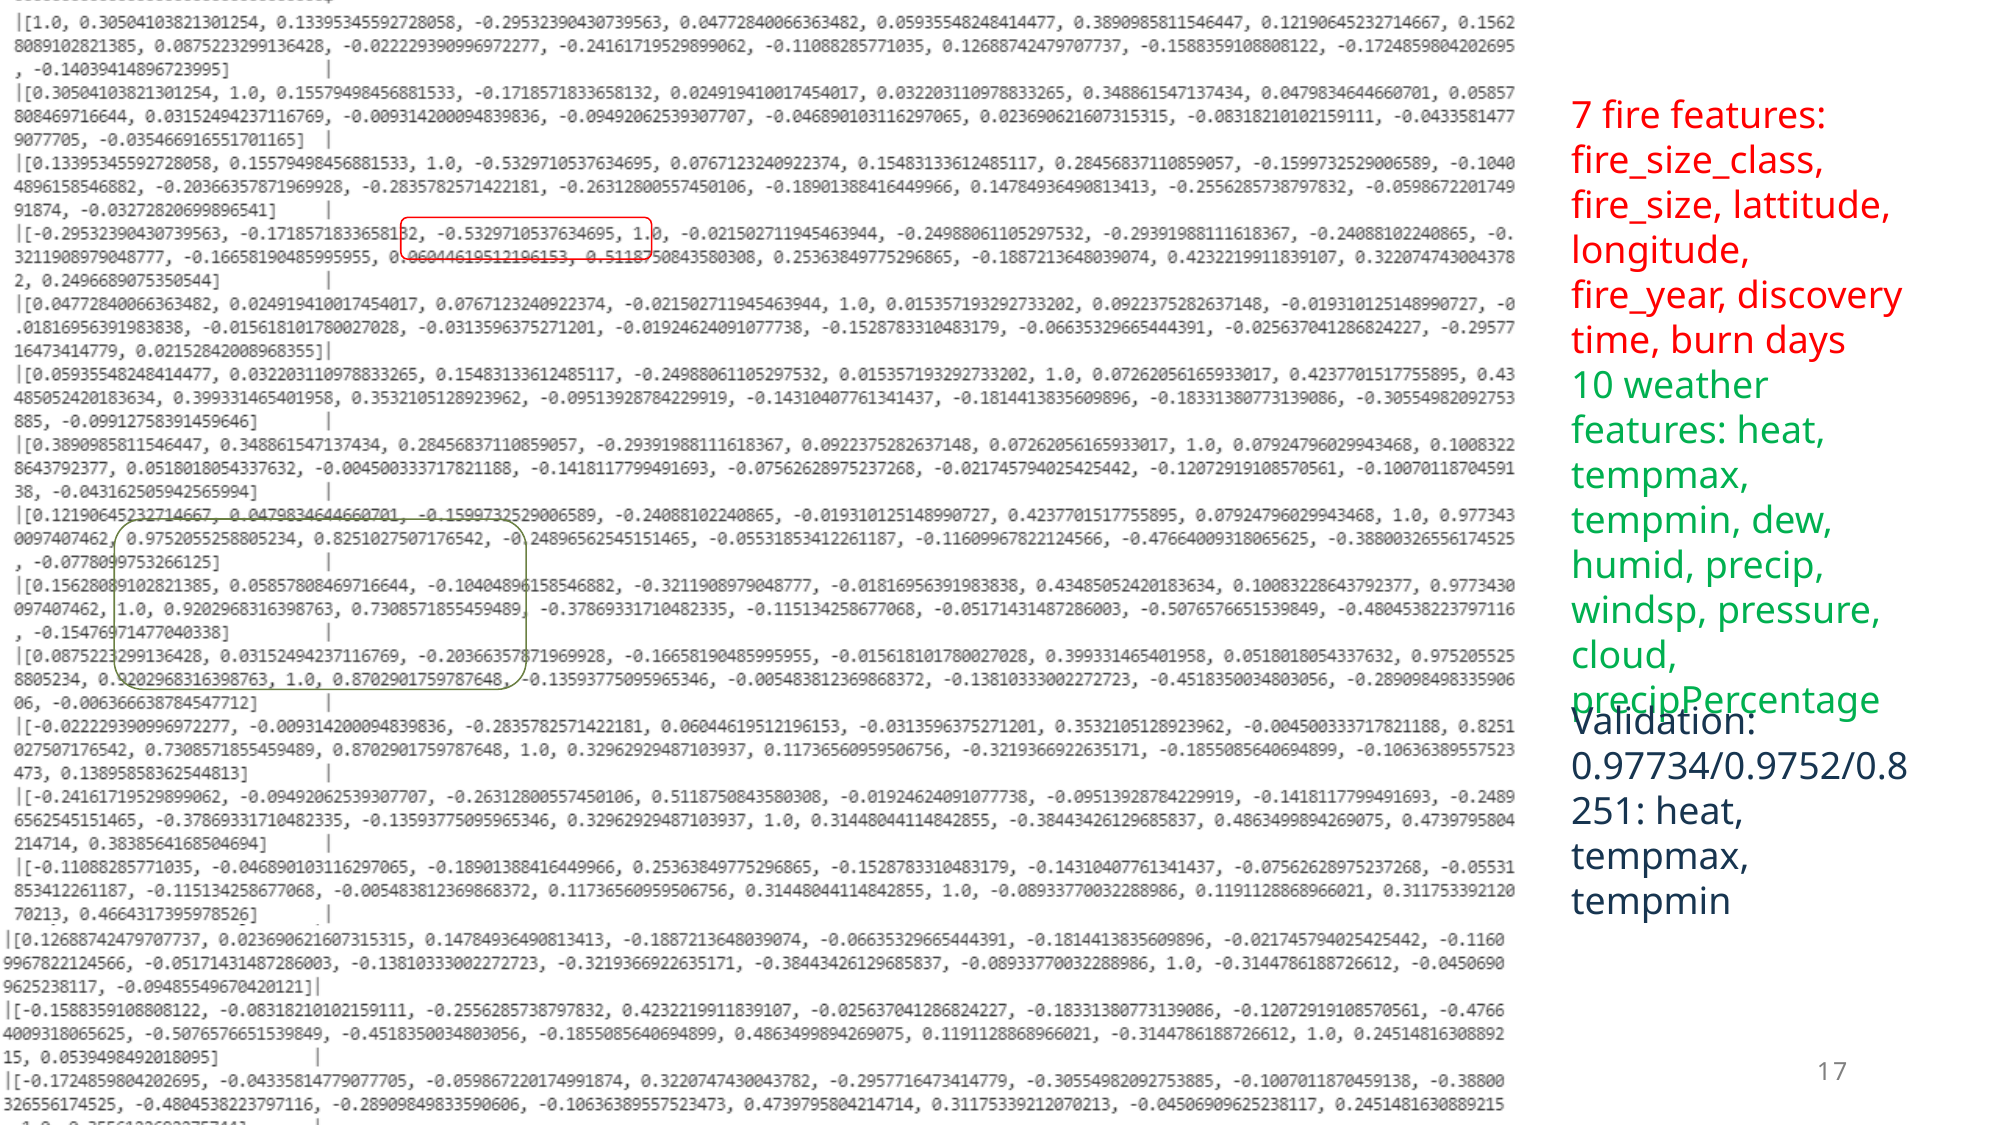

7 fire features: fire_size_class, fire_size, lattitude, longitude, fire_year, discovery time, burn days
10 weather features: heat, tempmax, tempmin, dew, humid, precip, windsp, pressure, cloud, precipPercentage
#
Validation: 0.97734/0.9752/0.8251: heat, tempmax, tempmin
20XX
Pitch deck